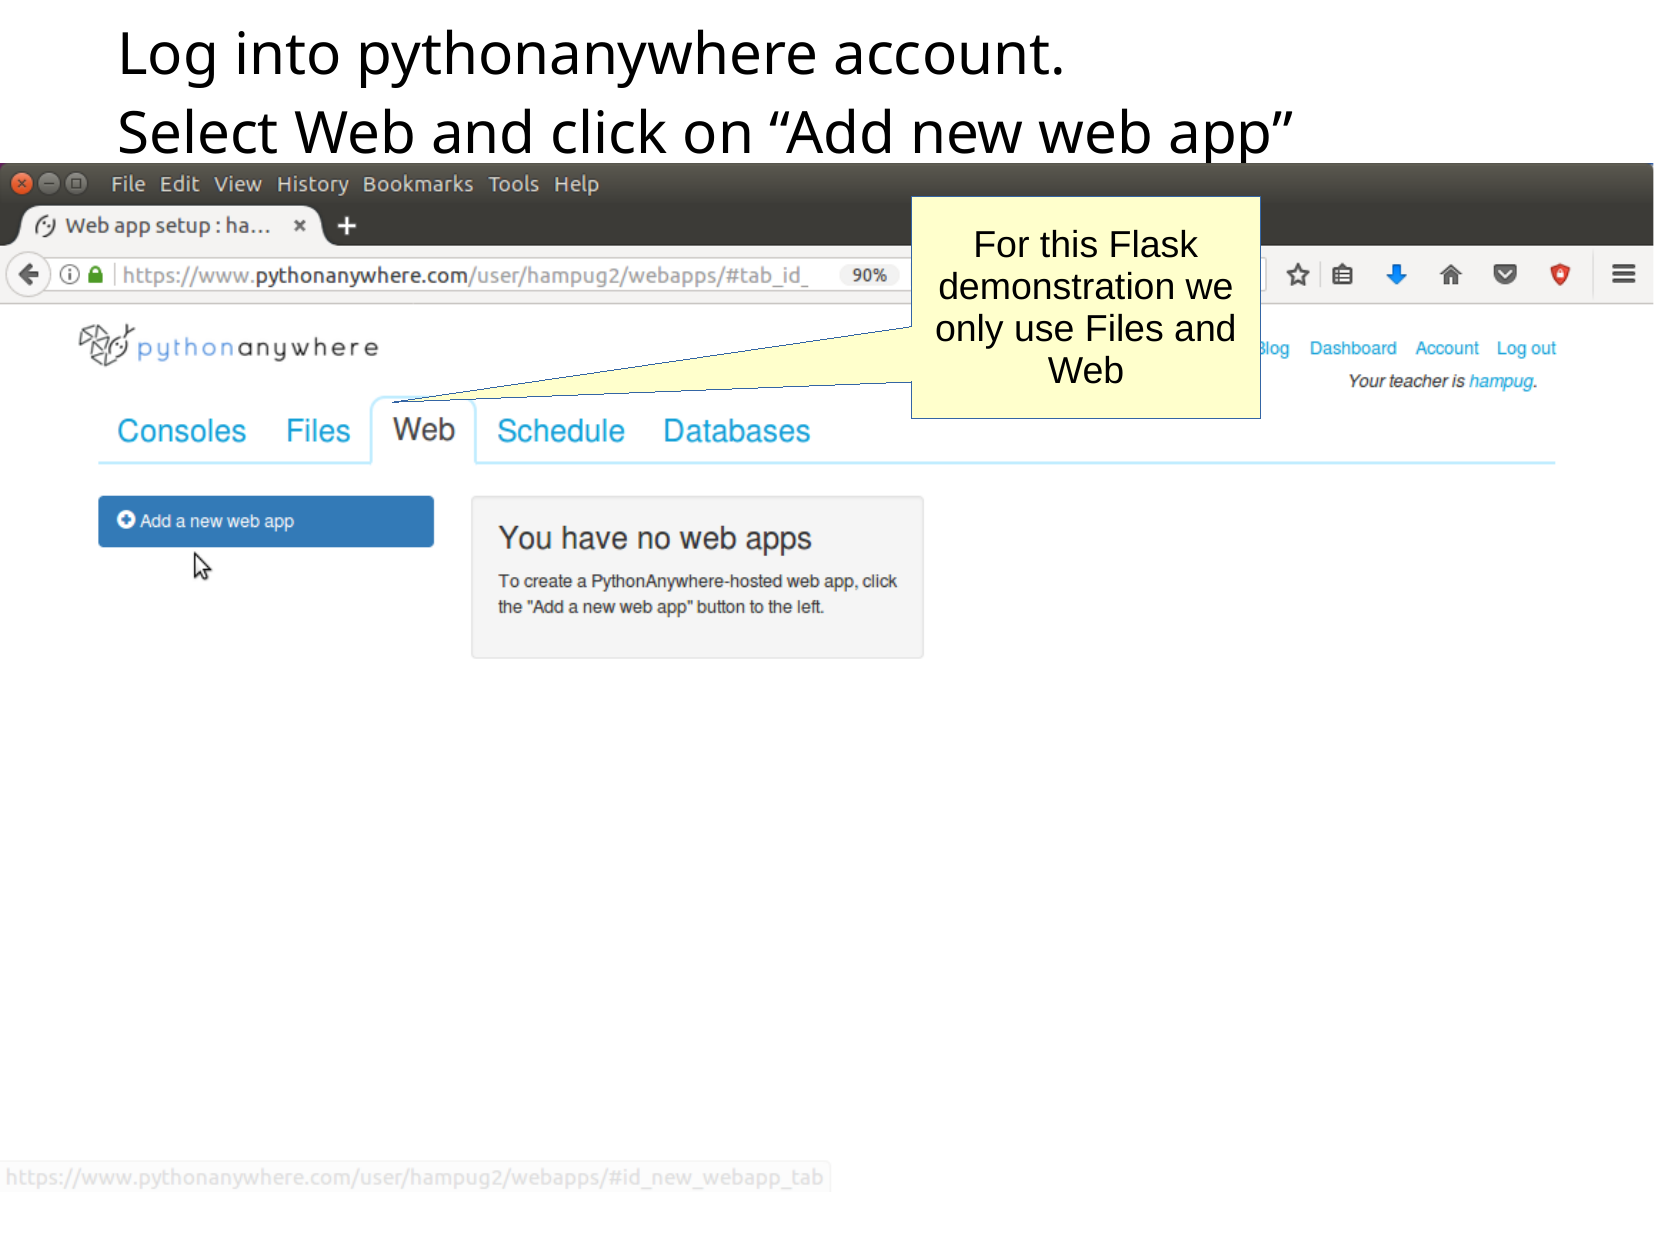

Log into pythonanywhere account.
Select Web and click on “Add new web app”
For this Flask demonstration we only use Files and Web